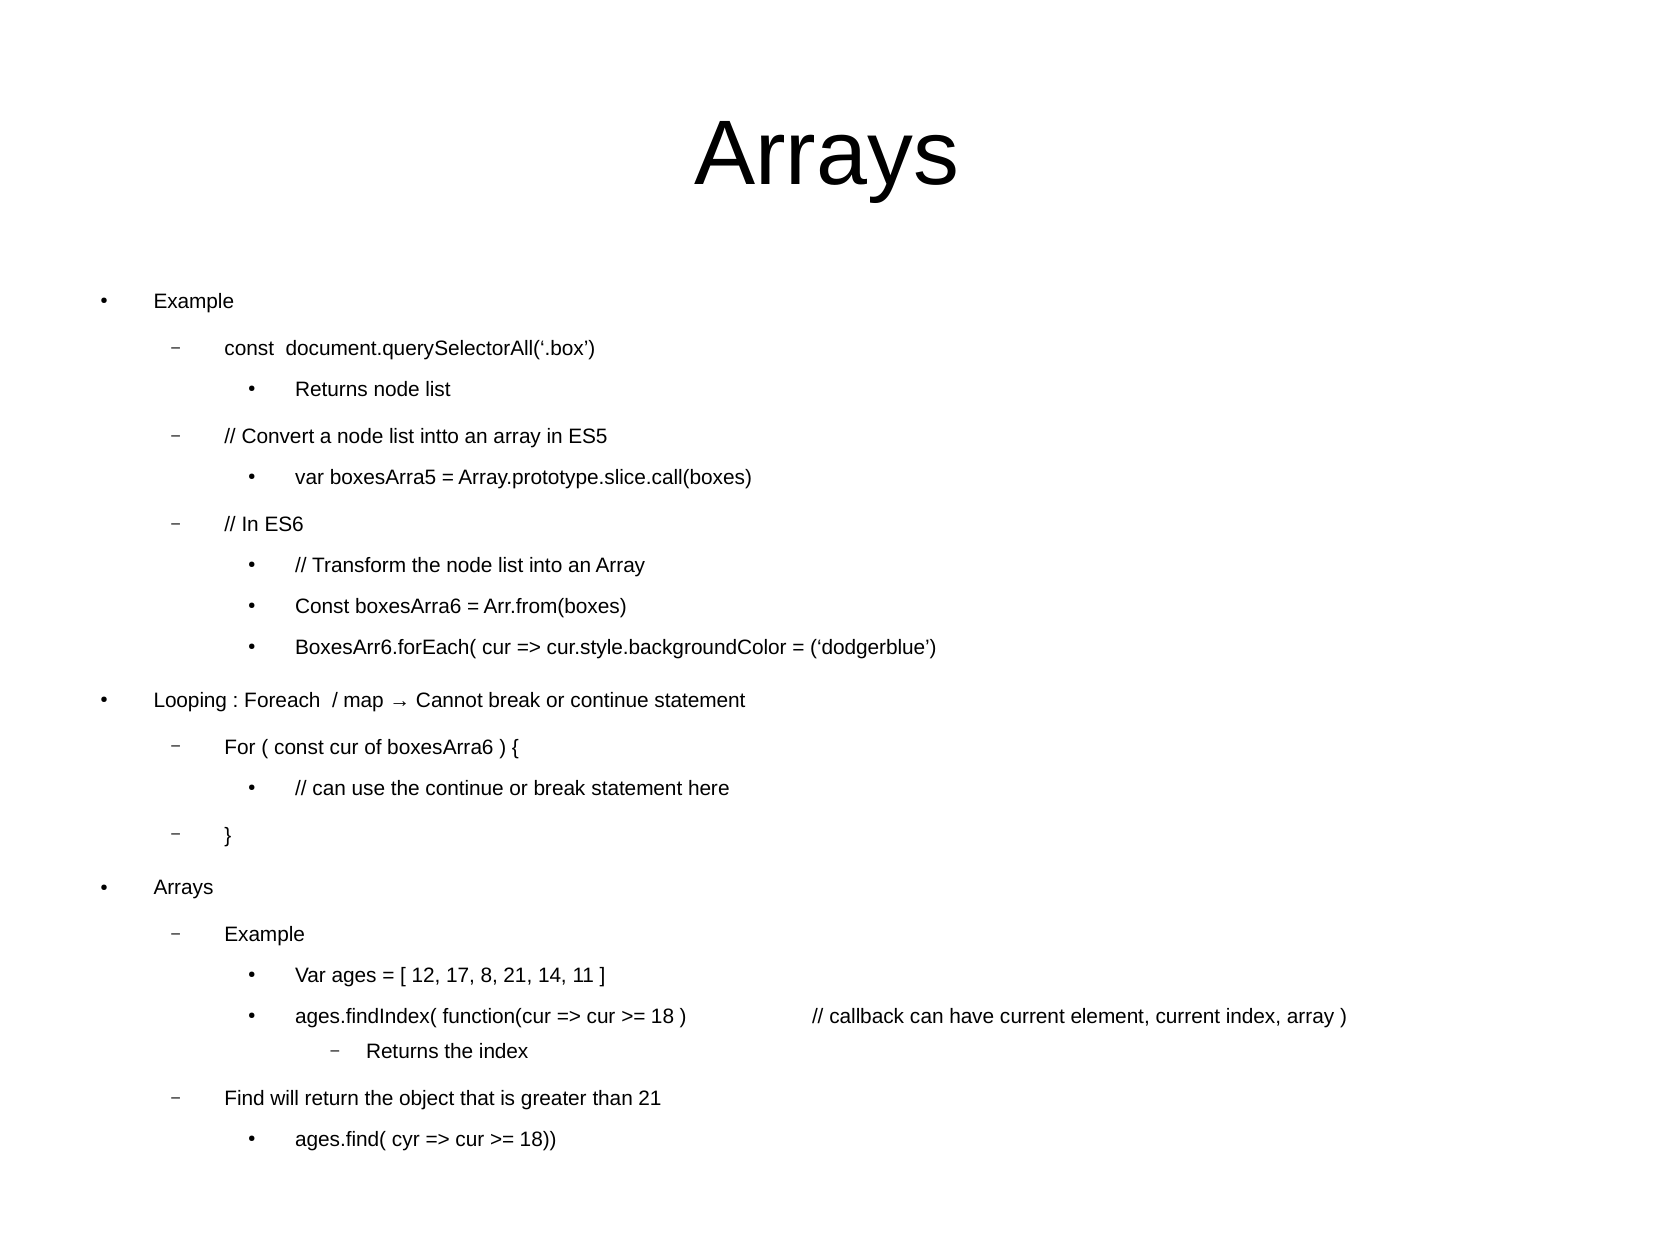

# Arrays
Example
const document.querySelectorAll(‘.box’)
Returns node list
// Convert a node list intto an array in ES5
var boxesArra5 = Array.prototype.slice.call(boxes)
// In ES6
// Transform the node list into an Array
Const boxesArra6 = Arr.from(boxes)
BoxesArr6.forEach( cur => cur.style.backgroundColor = (‘dodgerblue’)
Looping : Foreach / map → Cannot break or continue statement
For ( const cur of boxesArra6 ) {
// can use the continue or break statement here
}
Arrays
Example
Var ages = [ 12, 17, 8, 21, 14, 11 ]
ages.findIndex( function(cur => cur >= 18 ) 		// callback can have current element, current index, array )
Returns the index
Find will return the object that is greater than 21
ages.find( cyr => cur >= 18))